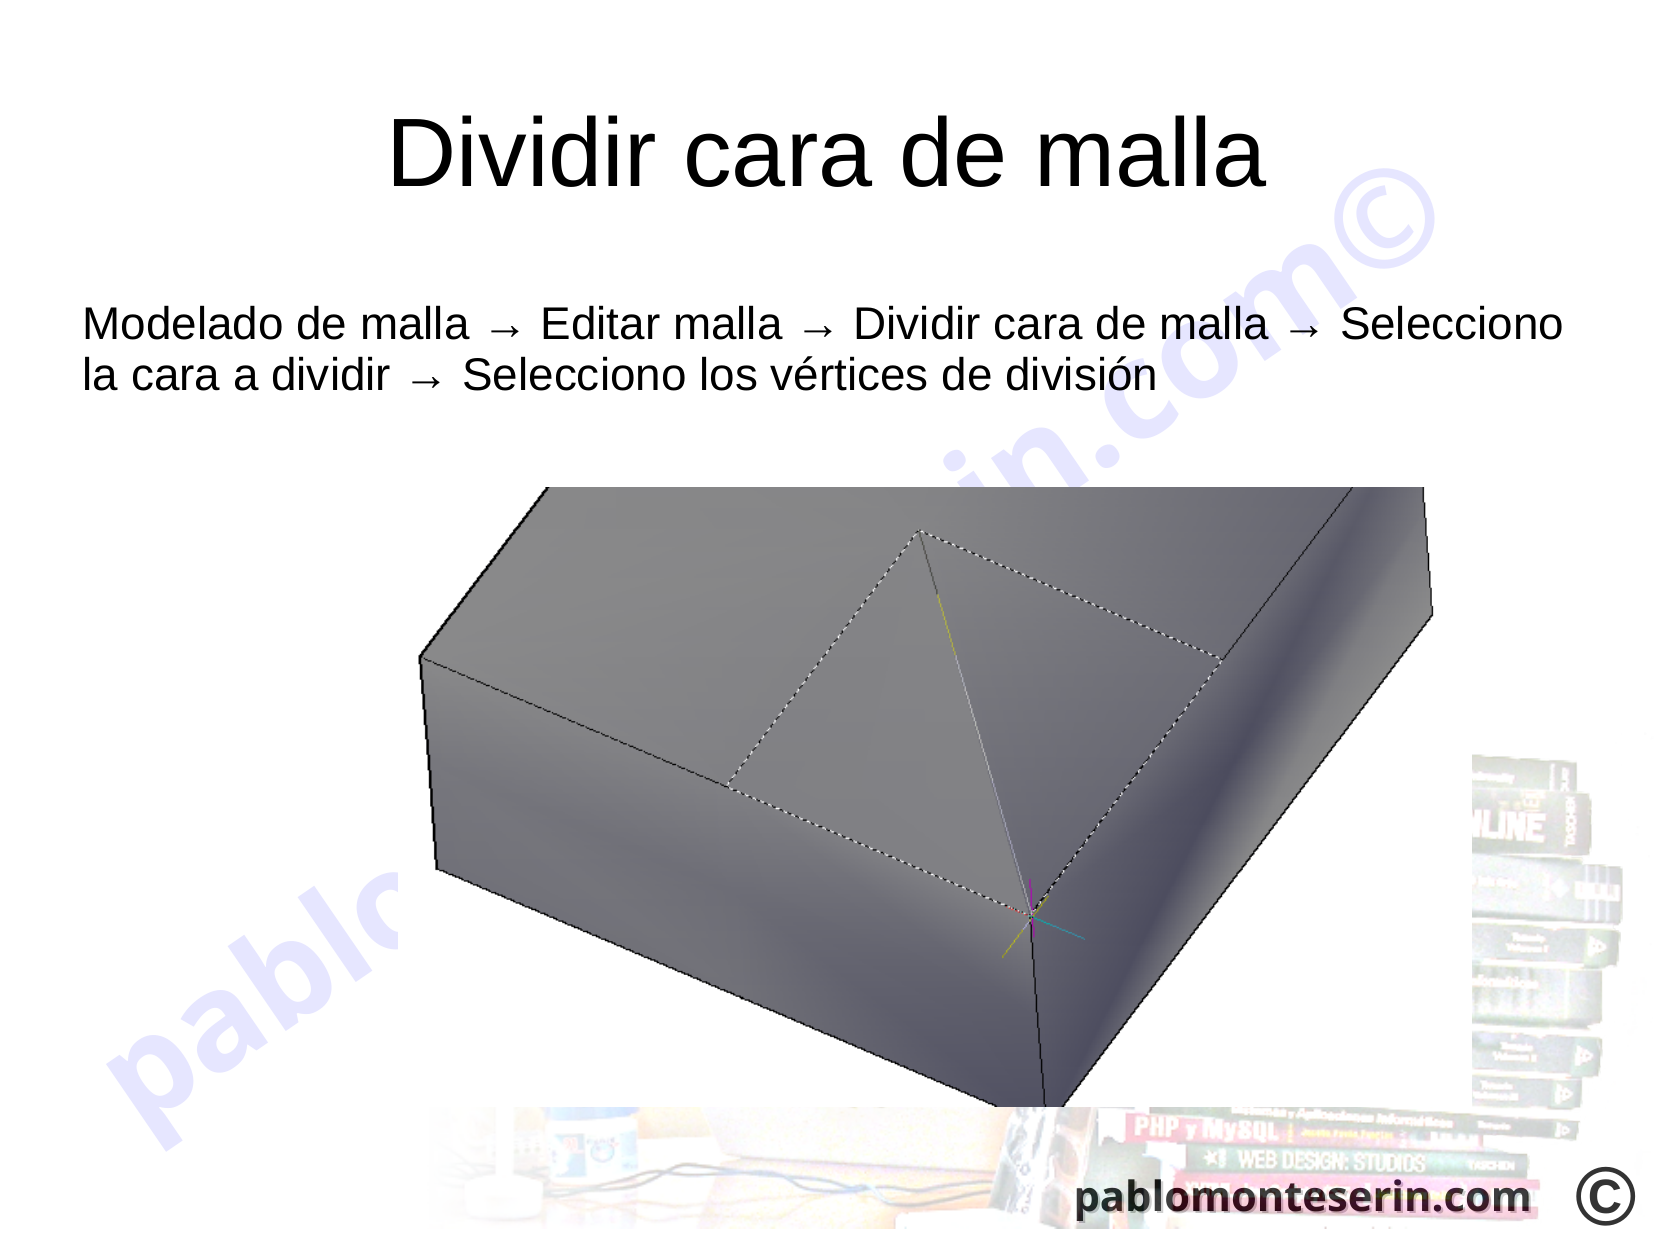

# Dividir cara de malla
Modelado de malla → Editar malla → Dividir cara de malla → Selecciono la cara a dividir → Selecciono los vértices de división